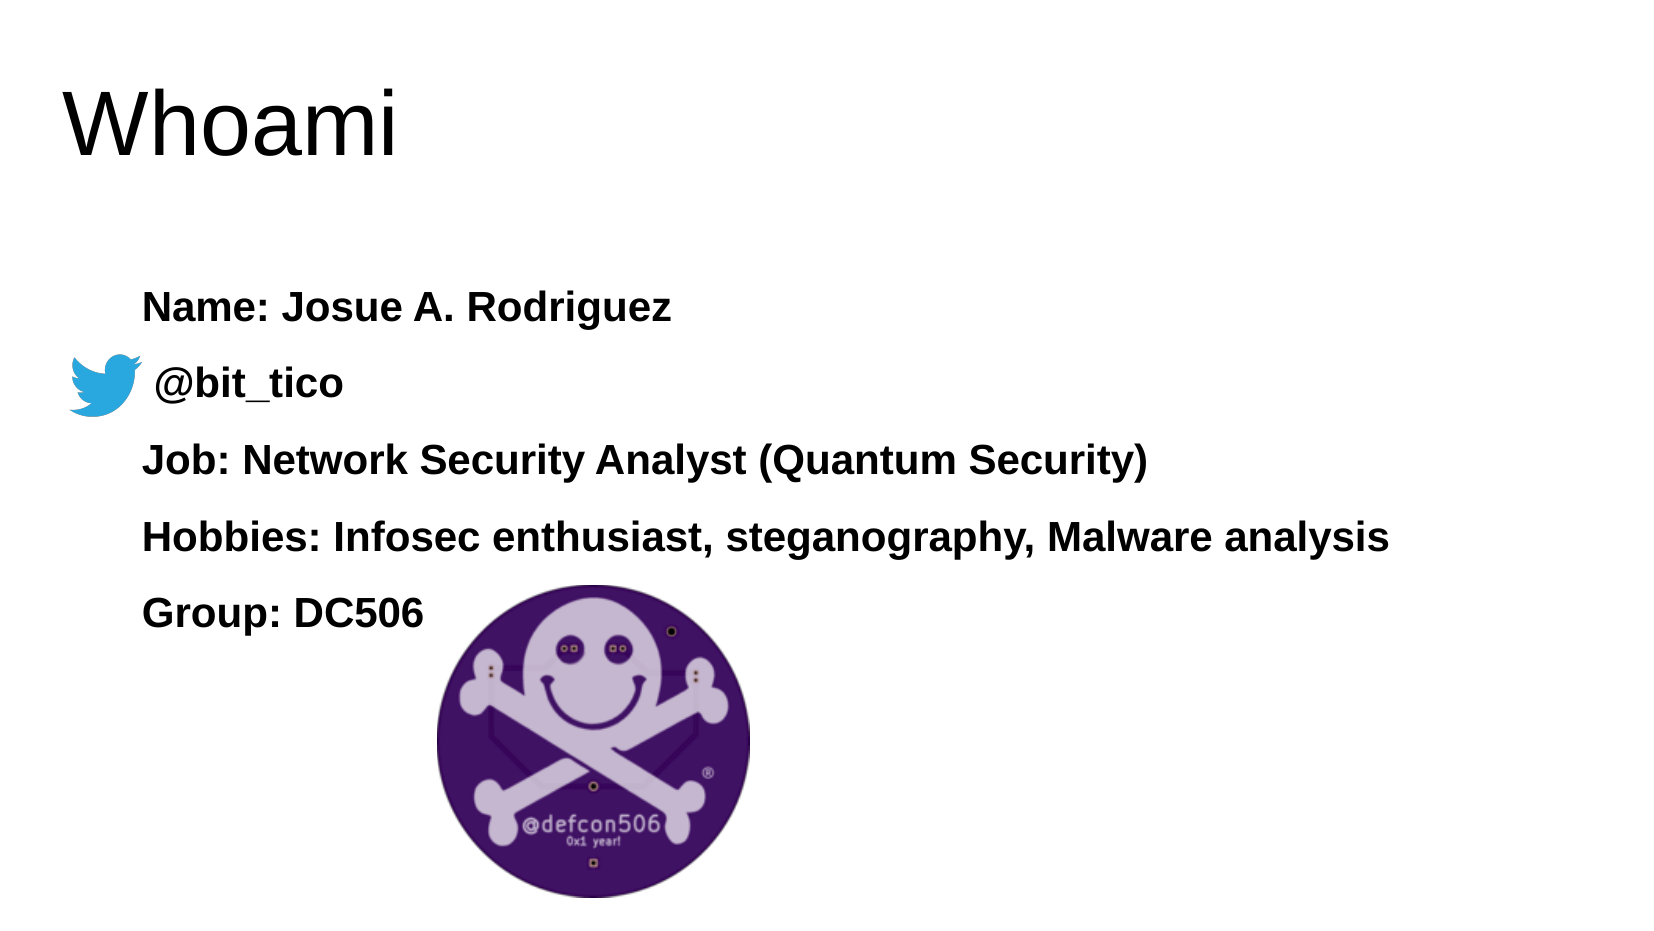

# Whoami
Name: Josue A. Rodriguez
 @bit_tico
Job: Network Security Analyst (Quantum Security)
Hobbies: Infosec enthusiast, steganography, Malware analysis
Group: DC506